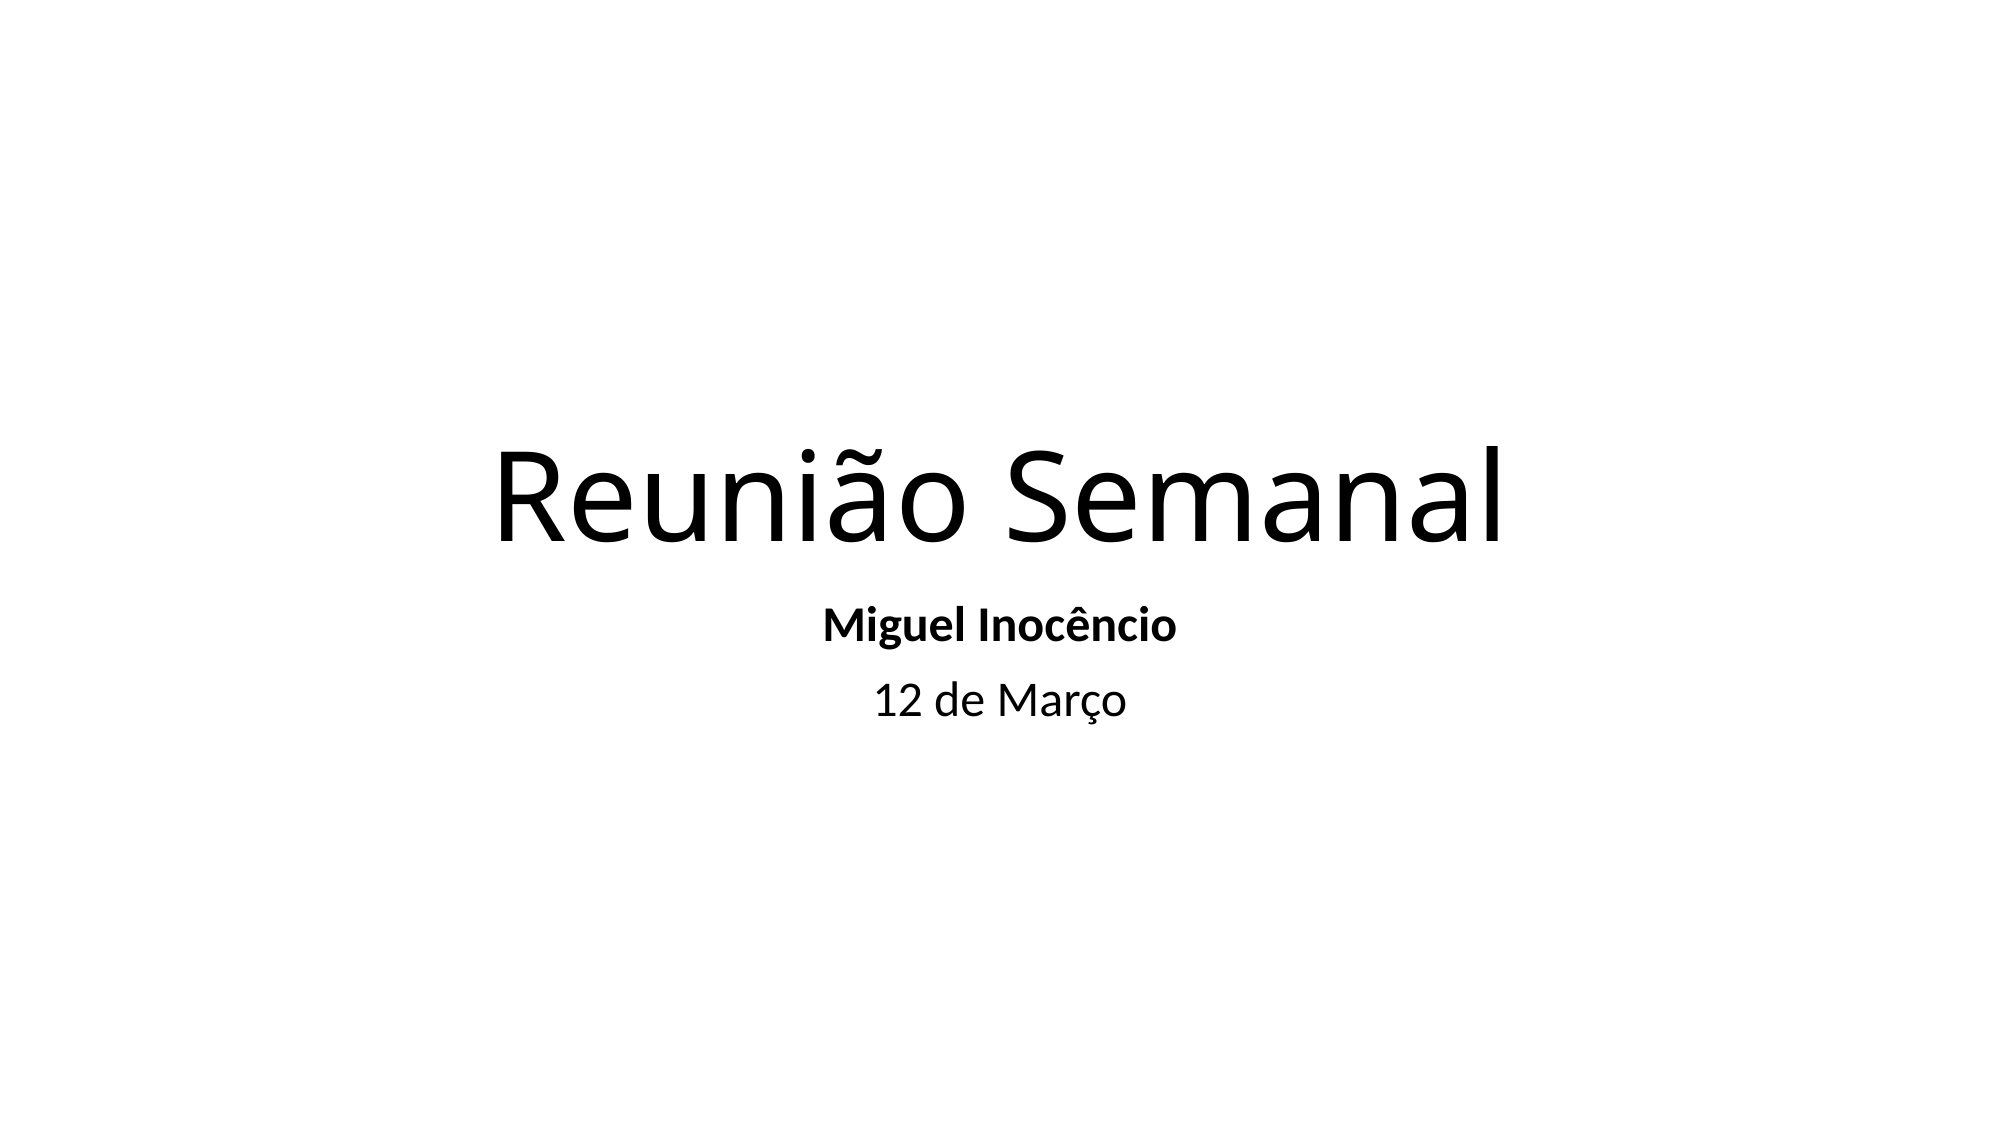

# Reunião Semanal
Miguel Inocêncio
12 de Março